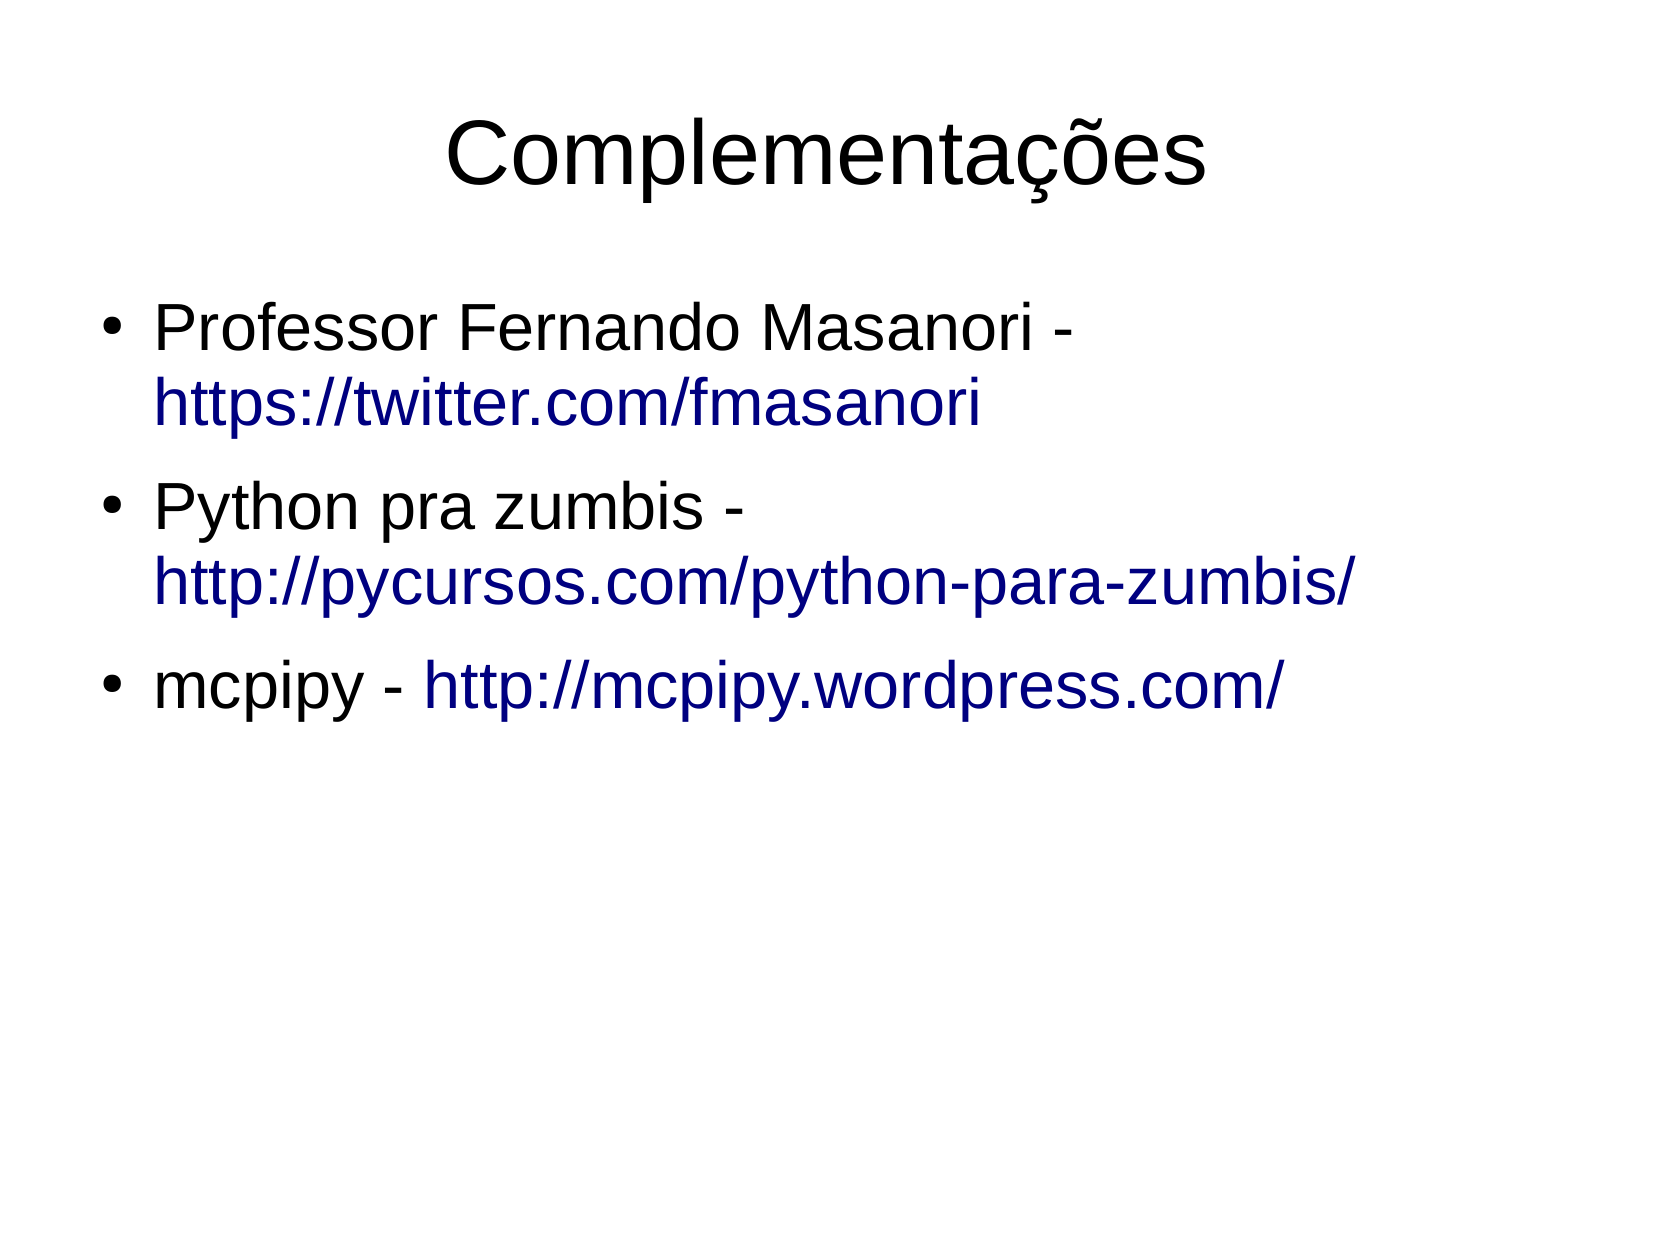

# Complementações
Professor Fernando Masanori - https://twitter.com/fmasanori
Python pra zumbis - http://pycursos.com/python-para-zumbis/
mcpipy - http://mcpipy.wordpress.com/